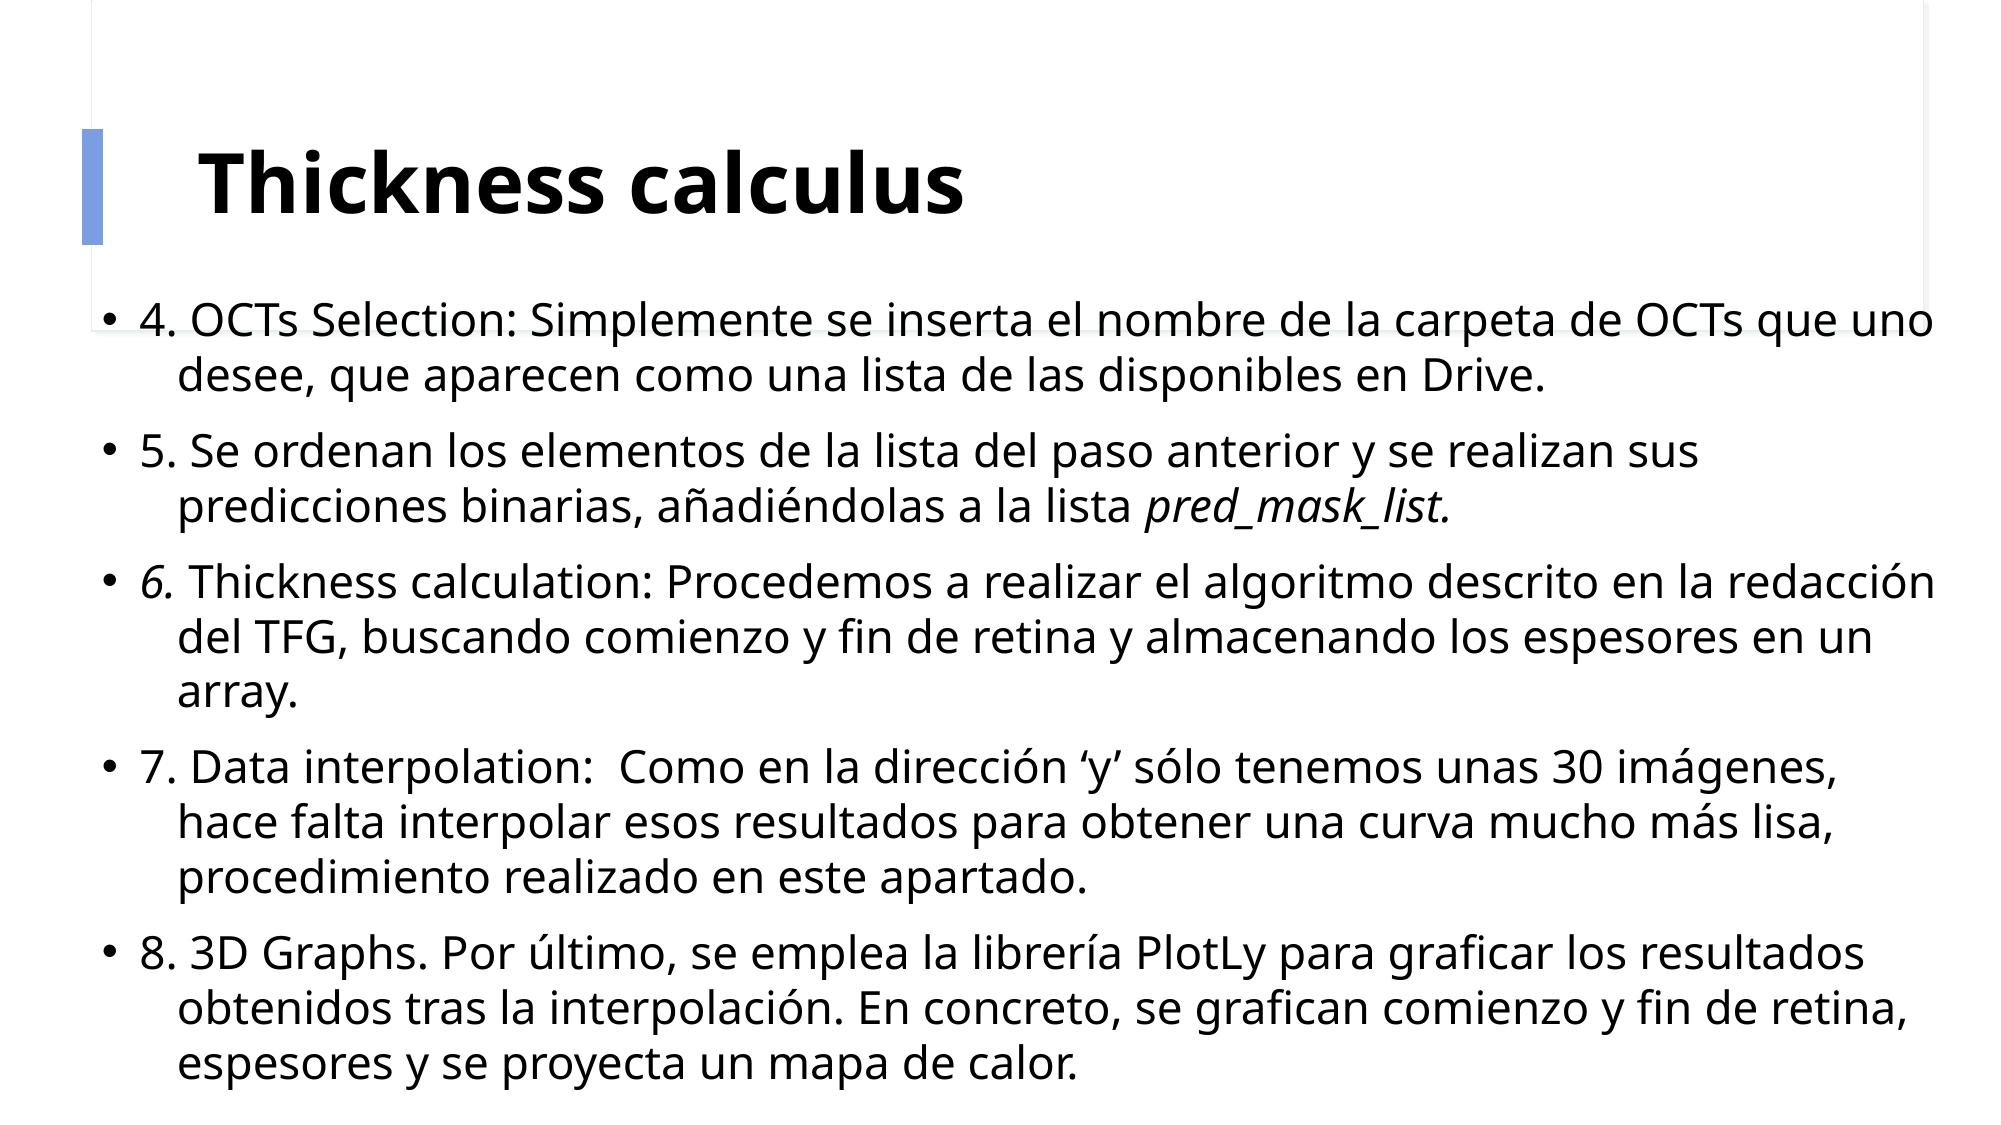

# Thickness calculus
4. OCTs Selection: Simplemente se inserta el nombre de la carpeta de OCTs que uno desee, que aparecen como una lista de las disponibles en Drive.
5. Se ordenan los elementos de la lista del paso anterior y se realizan sus predicciones binarias, añadiéndolas a la lista pred_mask_list.
6. Thickness calculation: Procedemos a realizar el algoritmo descrito en la redacción del TFG, buscando comienzo y fin de retina y almacenando los espesores en un array.
7. Data interpolation: Como en la dirección ‘y’ sólo tenemos unas 30 imágenes, hace falta interpolar esos resultados para obtener una curva mucho más lisa, procedimiento realizado en este apartado.
8. 3D Graphs. Por último, se emplea la librería PlotLy para graficar los resultados obtenidos tras la interpolación. En concreto, se grafican comienzo y fin de retina, espesores y se proyecta un mapa de calor.